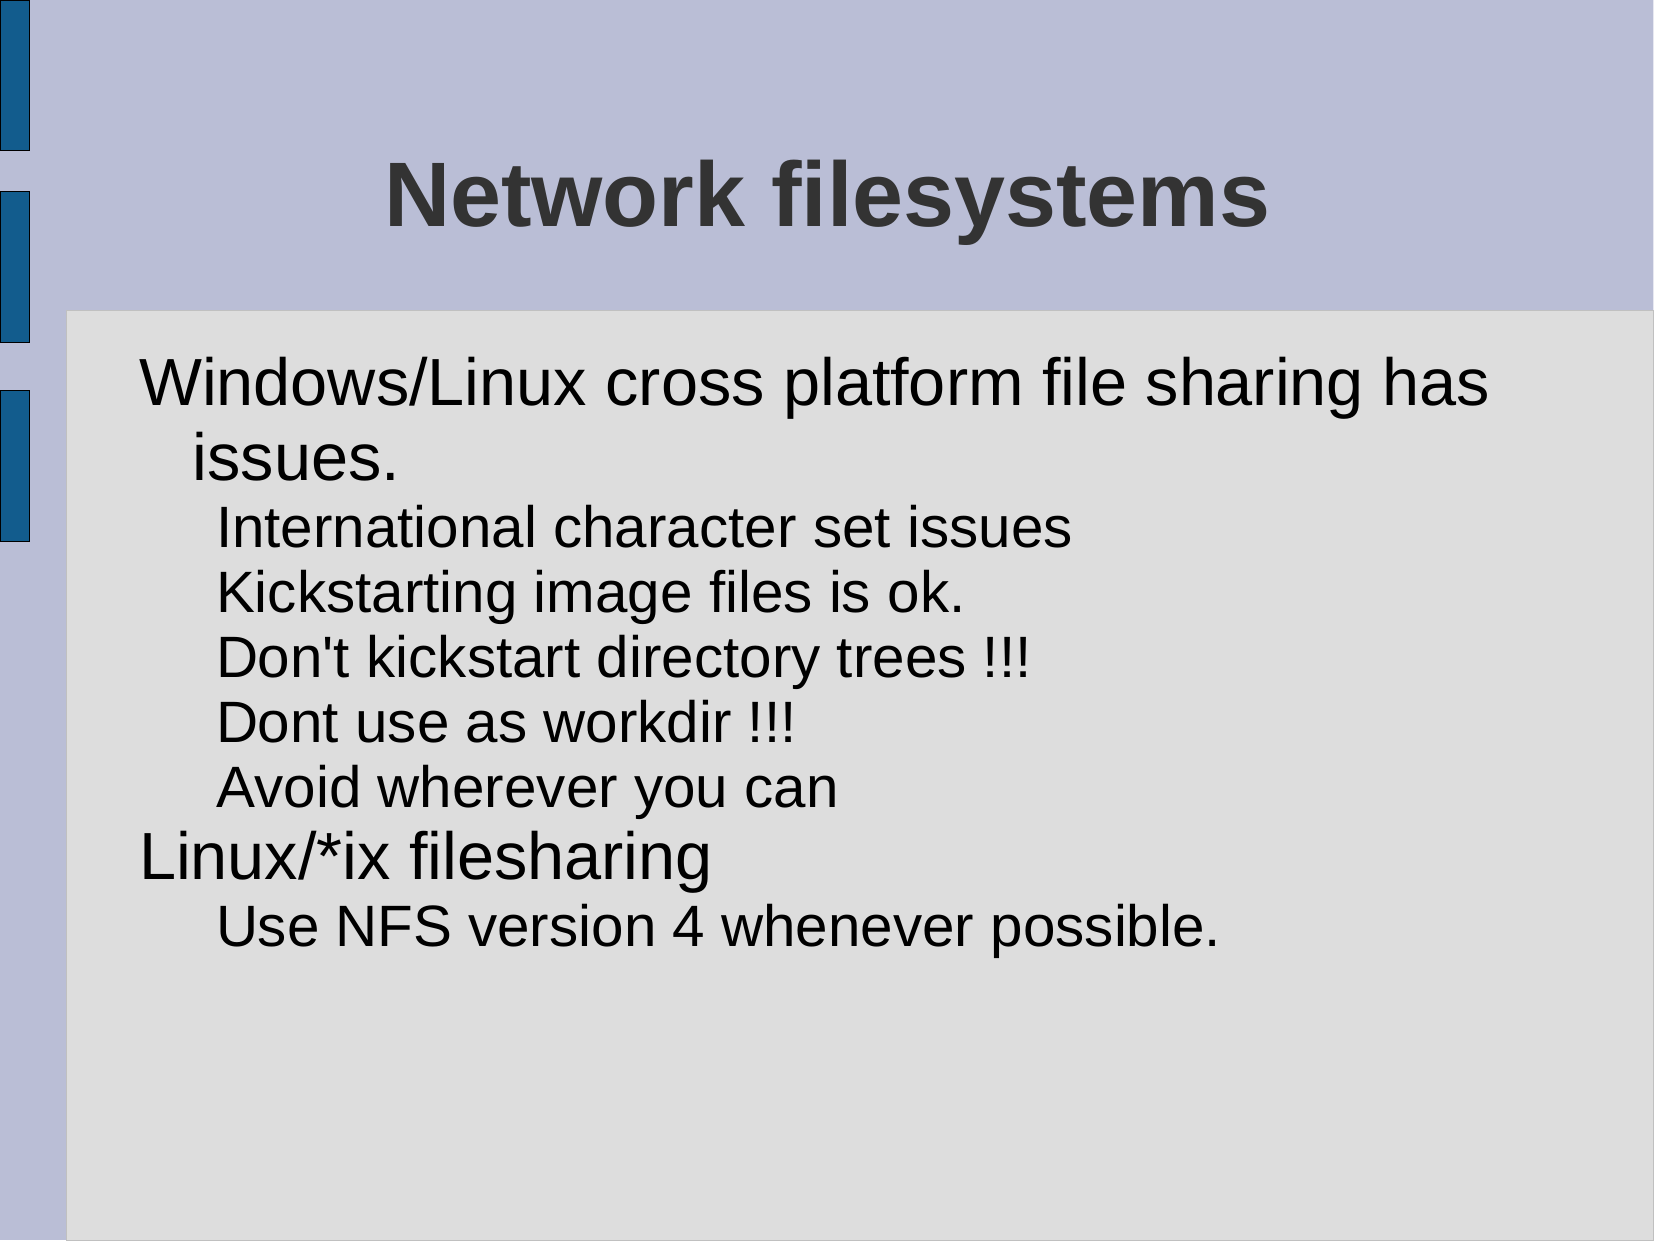

# Network filesystems
Windows/Linux cross platform file sharing has issues.
International character set issues
Kickstarting image files is ok.
Don't kickstart directory trees !!!
Dont use as workdir !!!
Avoid wherever you can
Linux/*ix filesharing
Use NFS version 4 whenever possible.